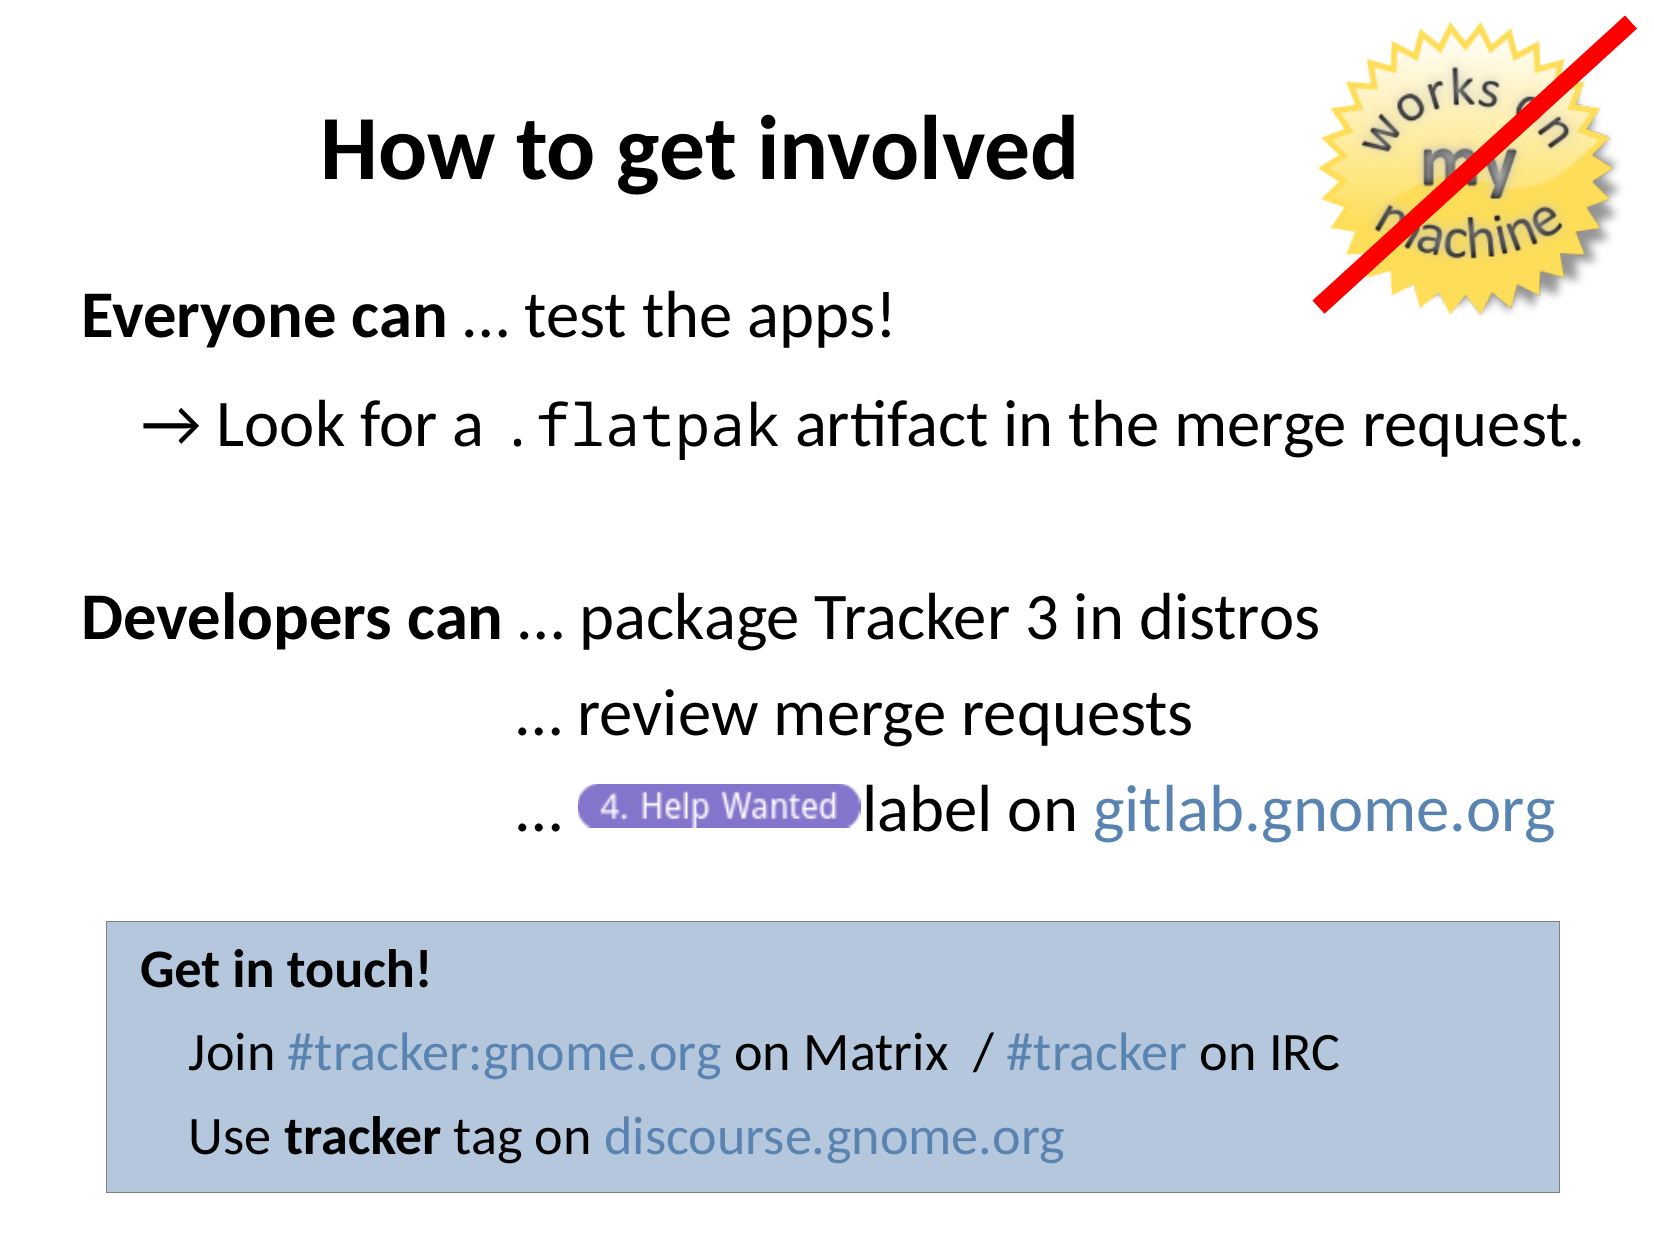

# How to get involved
Everyone can … test the apps!
 → Look for a .flatpak artifact in the merge request.
Developers can … package Tracker 3 in distros
 … review merge requests
 … label on gitlab.gnome.org
Get in touch!
 Join #tracker:gnome.org on Matrix / #tracker on IRC
 Use tracker tag on discourse.gnome.org